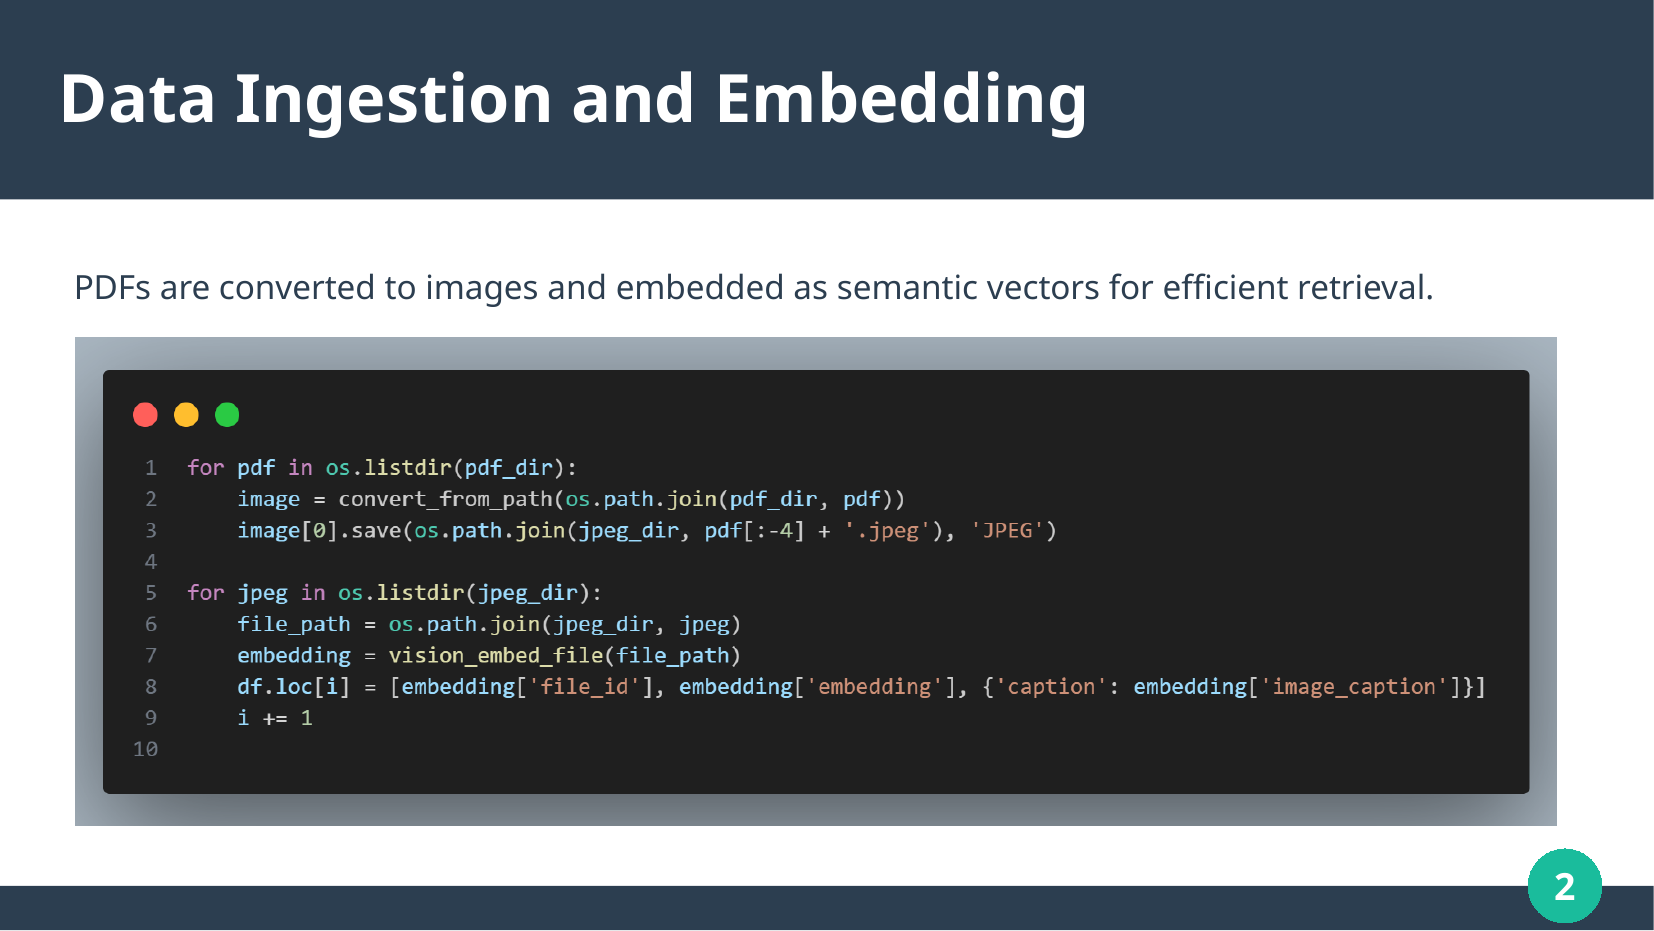

# Data Ingestion and Embedding
PDFs are converted to images and embedded as semantic vectors for efficient retrieval.
2